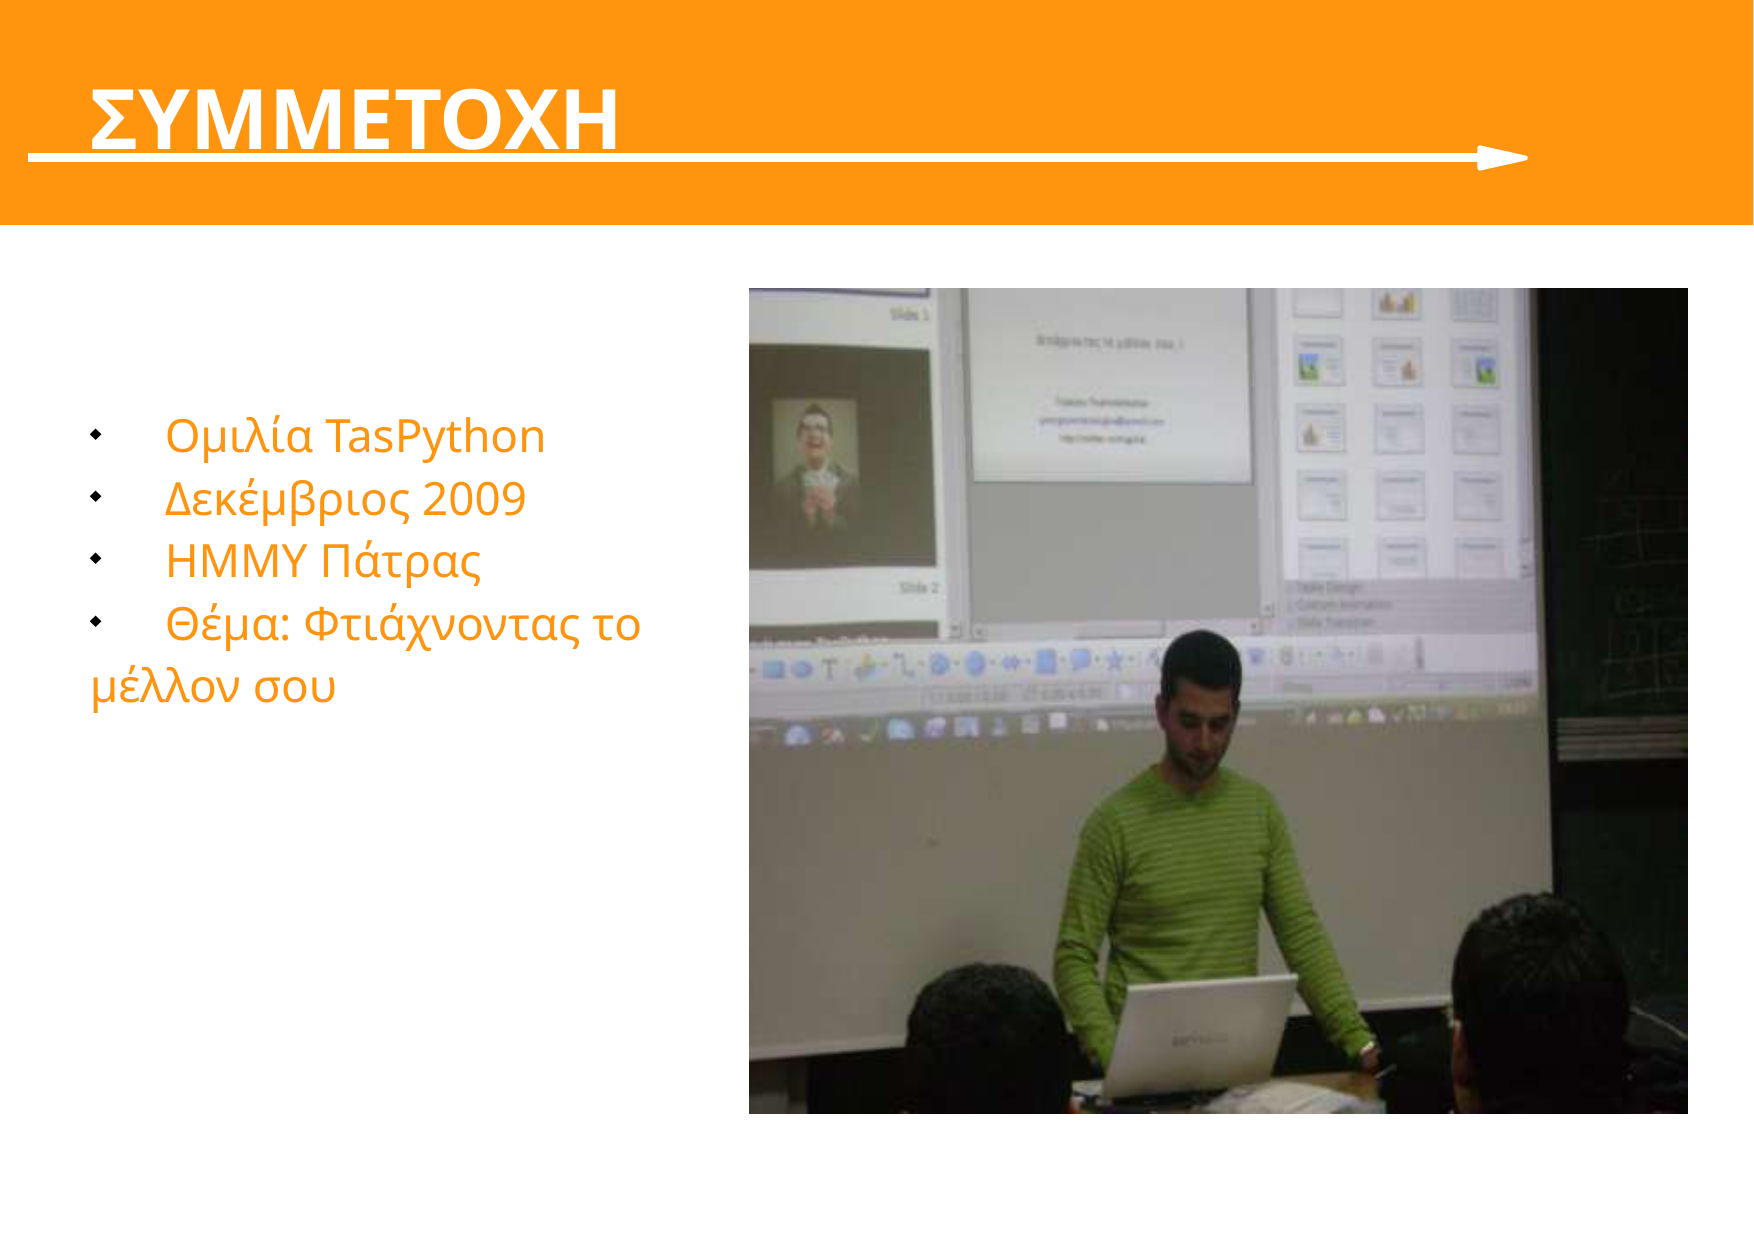

ΣΥΜΜΕΤΟΧΗ
	Ομιλία TasPython
 	Δεκέμβριος 2009
 	ΗΜΜΥ Πάτρας
 	Θέμα: Φτιάχνοντας το μέλλον σου